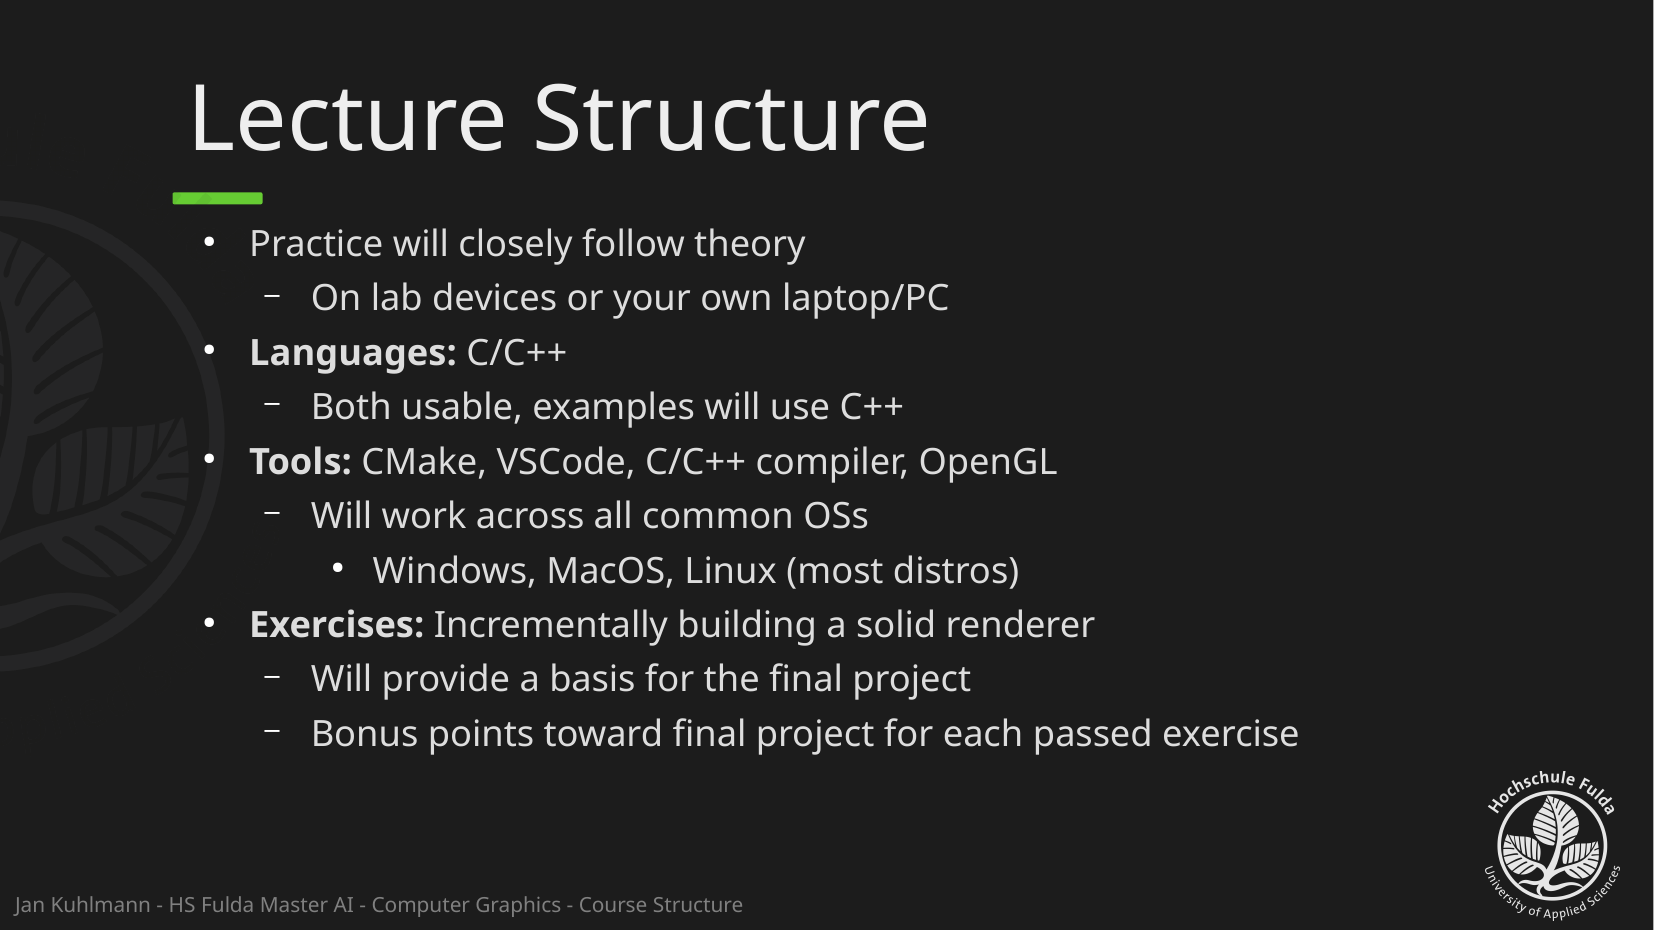

# Lecture Structure
Practice will closely follow theory
On lab devices or your own laptop/PC
Languages: C/C++
Both usable, examples will use C++
Tools: CMake, VSCode, C/C++ compiler, OpenGL
Will work across all common OSs
Windows, MacOS, Linux (most distros)
Exercises: Incrementally building a solid renderer
Will provide a basis for the final project
Bonus points toward final project for each passed exercise
Jan Kuhlmann - HS Fulda Master AI - Computer Graphics - Course Structure